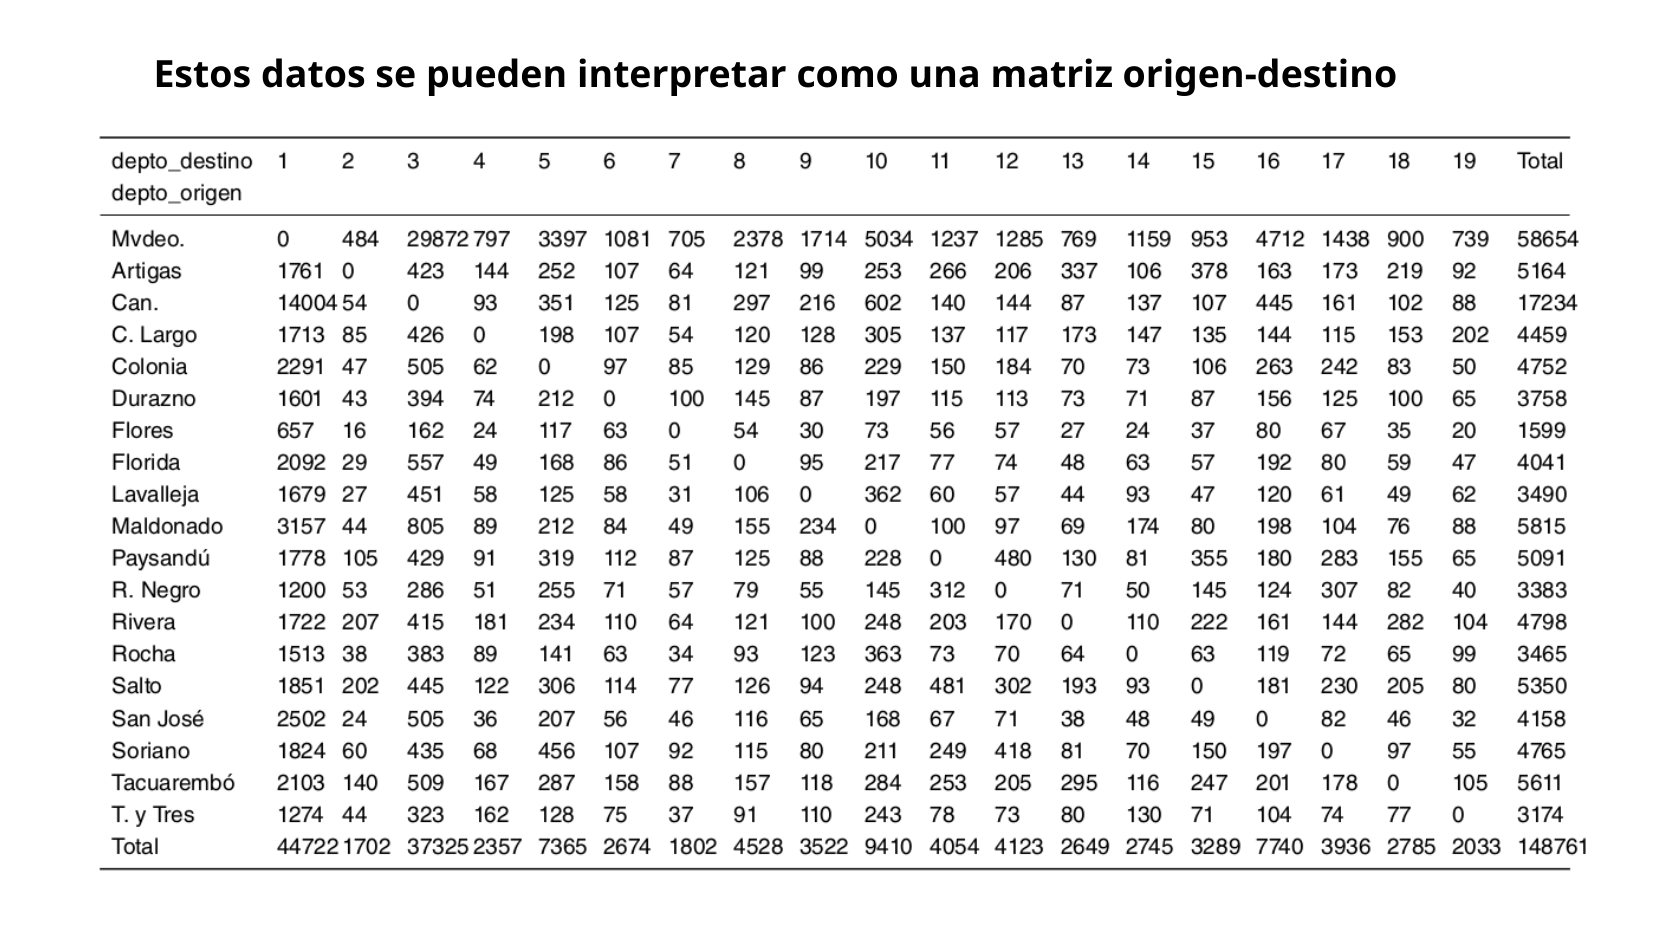

#
Estos datos se pueden interpretar como una matriz origen-destino